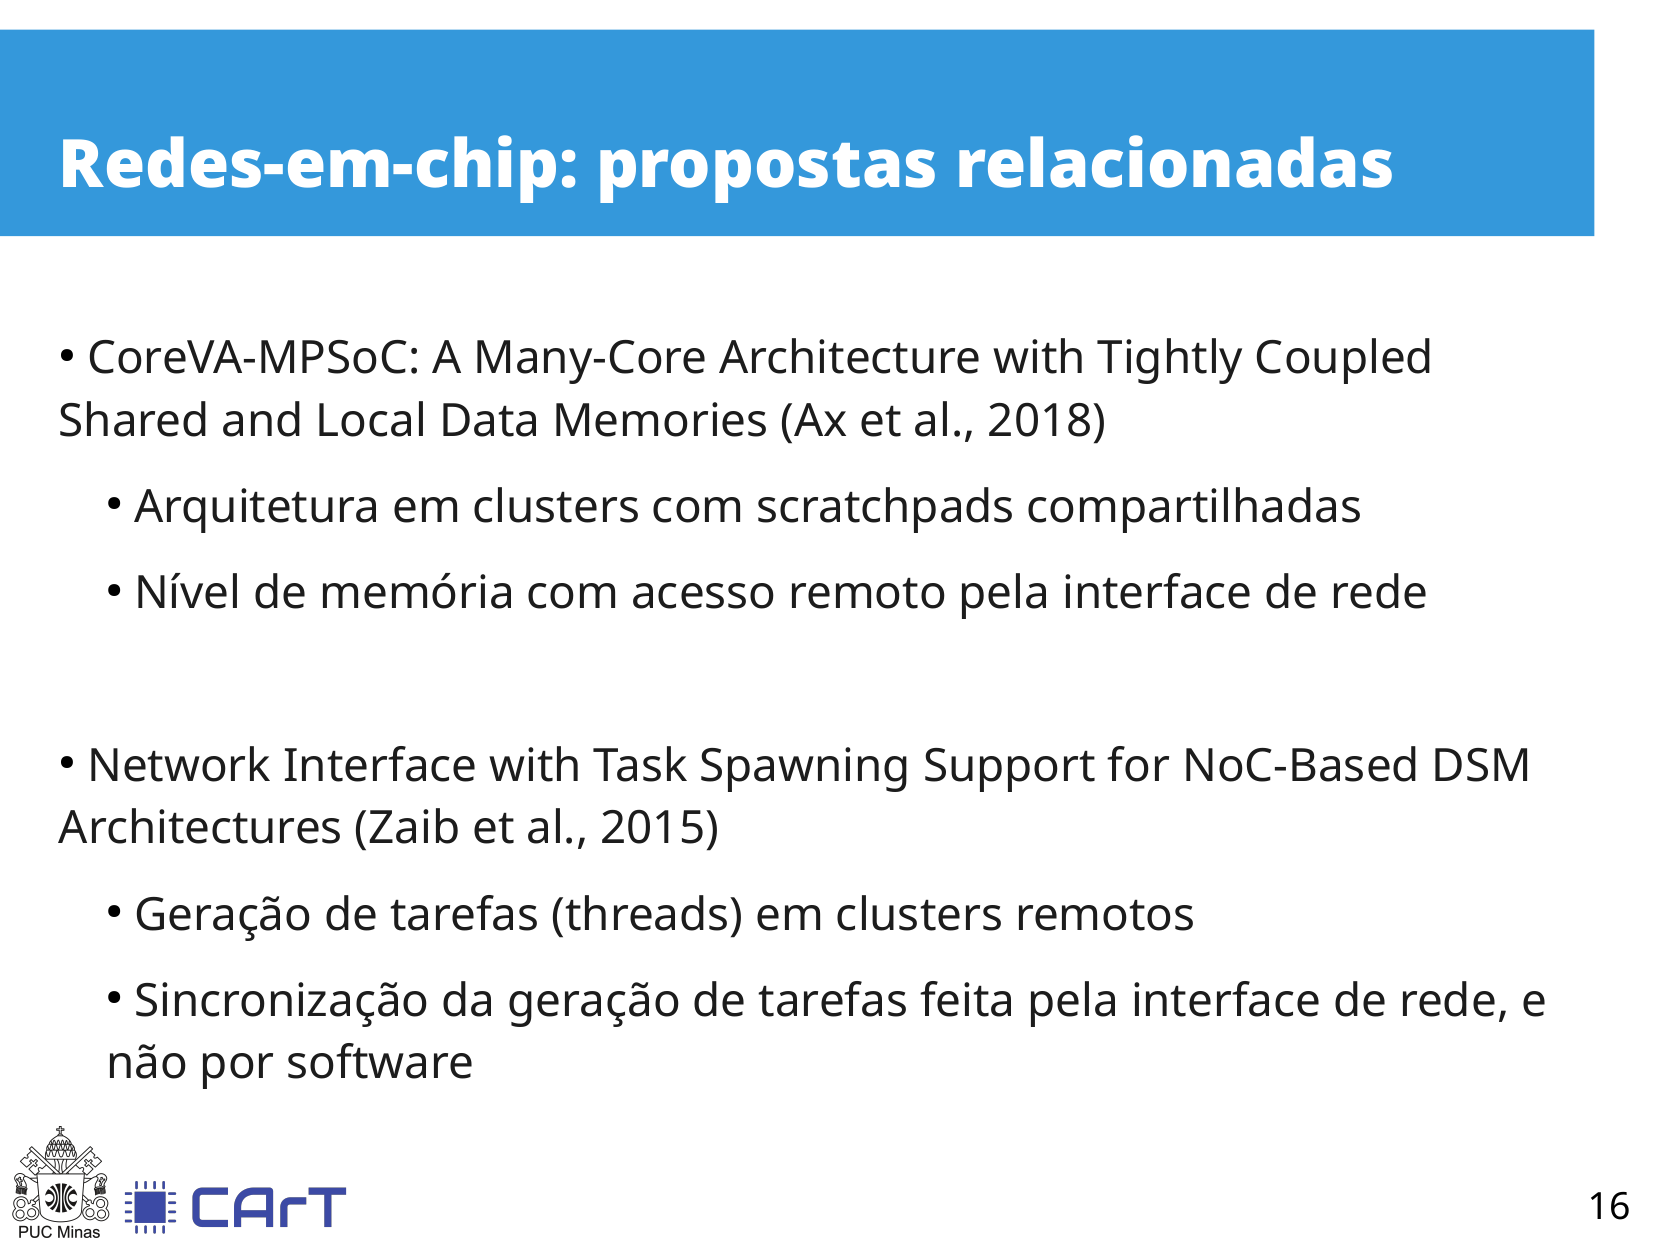

# Redes-em-chip: propostas relacionadas
 CoreVA-MPSoC: A Many-Core Architecture with Tightly Coupled Shared and Local Data Memories (Ax et al., 2018)
 Arquitetura em clusters com scratchpads compartilhadas
 Nível de memória com acesso remoto pela interface de rede
 Network Interface with Task Spawning Support for NoC-Based DSM Architectures (Zaib et al., 2015)
 Geração de tarefas (threads) em clusters remotos
 Sincronização da geração de tarefas feita pela interface de rede, e não por software
16